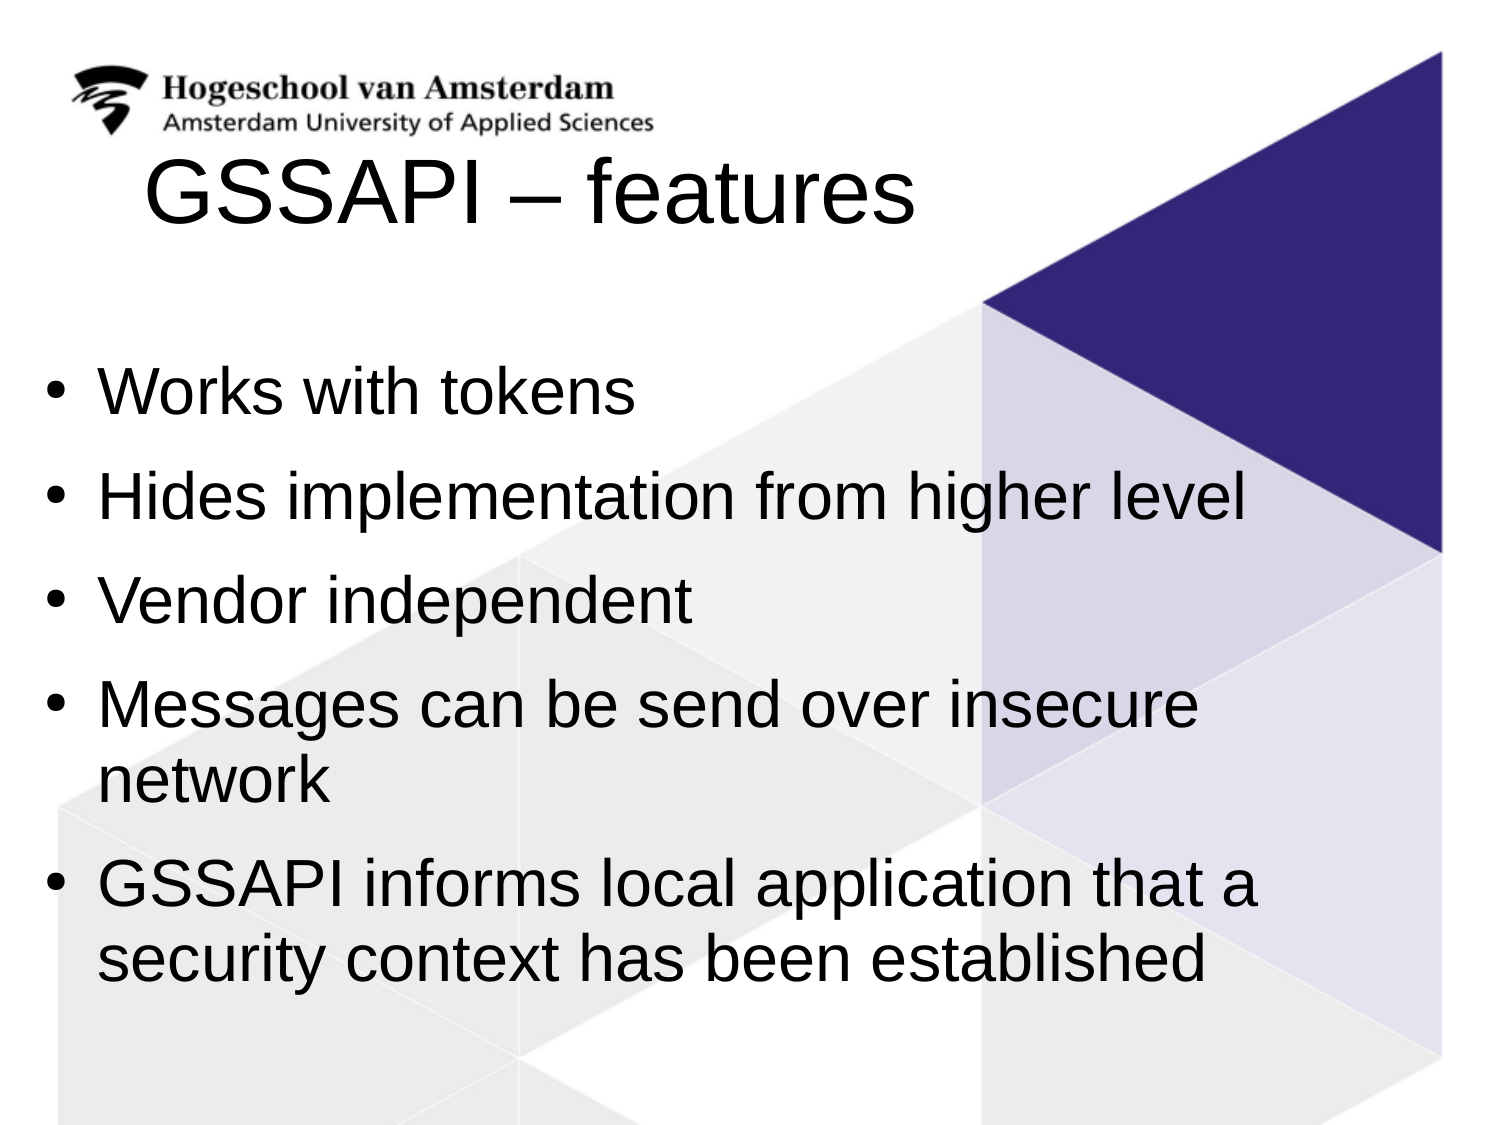

# GSSAPI – features
Works with tokens
Hides implementation from higher level
Vendor independent
Messages can be send over insecure network
GSSAPI informs local application that a security context has been established